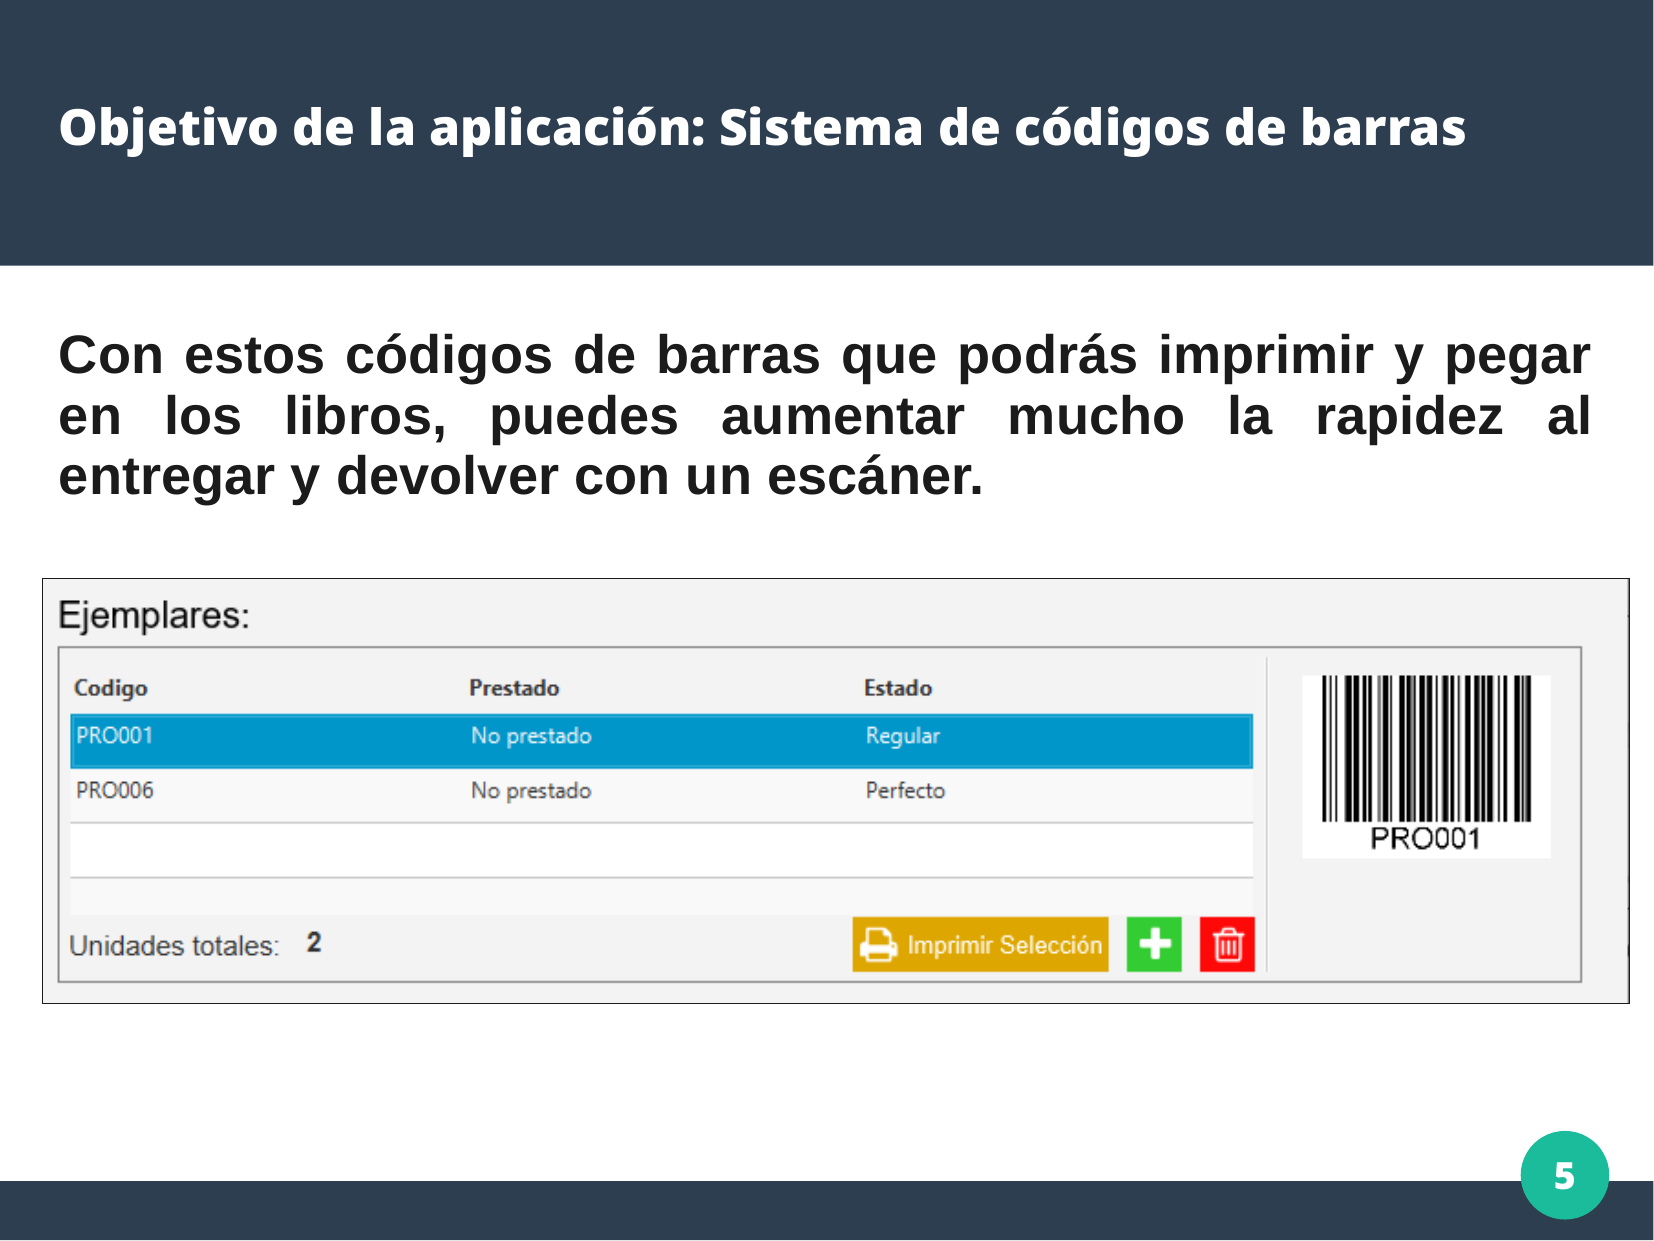

Objetivo de la aplicación: Sistema de códigos de barras
# Con estos códigos de barras que podrás imprimir y pegar en los libros, puedes aumentar mucho la rapidez al entregar y devolver con un escáner.
5